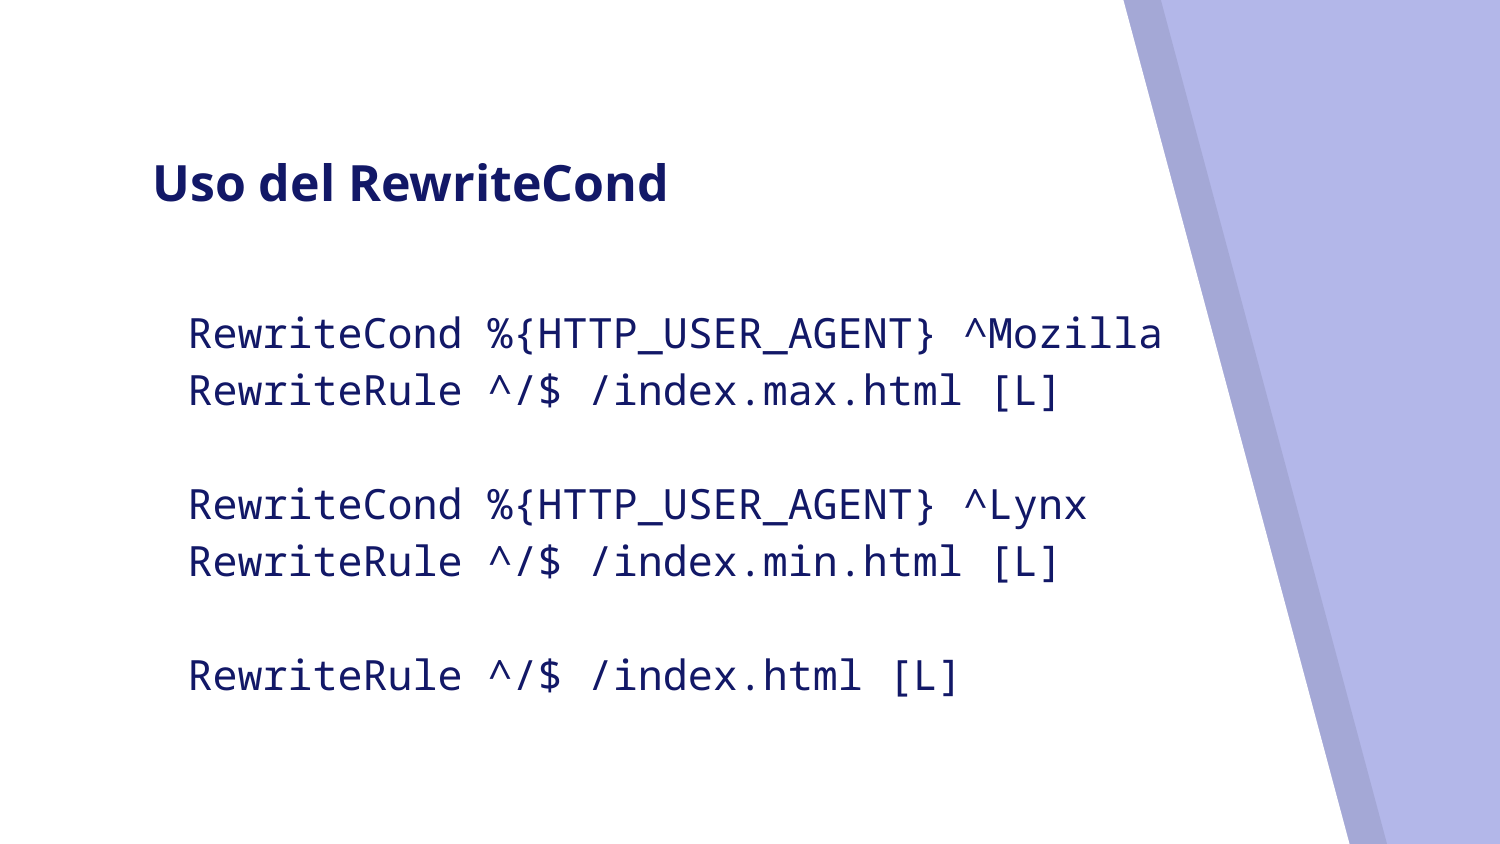

# Uso del RewriteCond
 RewriteCond %{HTTP_USER_AGENT} ^Mozilla
 RewriteRule ^/$ /index.max.html [L]
 RewriteCond %{HTTP_USER_AGENT} ^Lynx
 RewriteRule ^/$ /index.min.html [L]
 RewriteRule ^/$ /index.html [L]